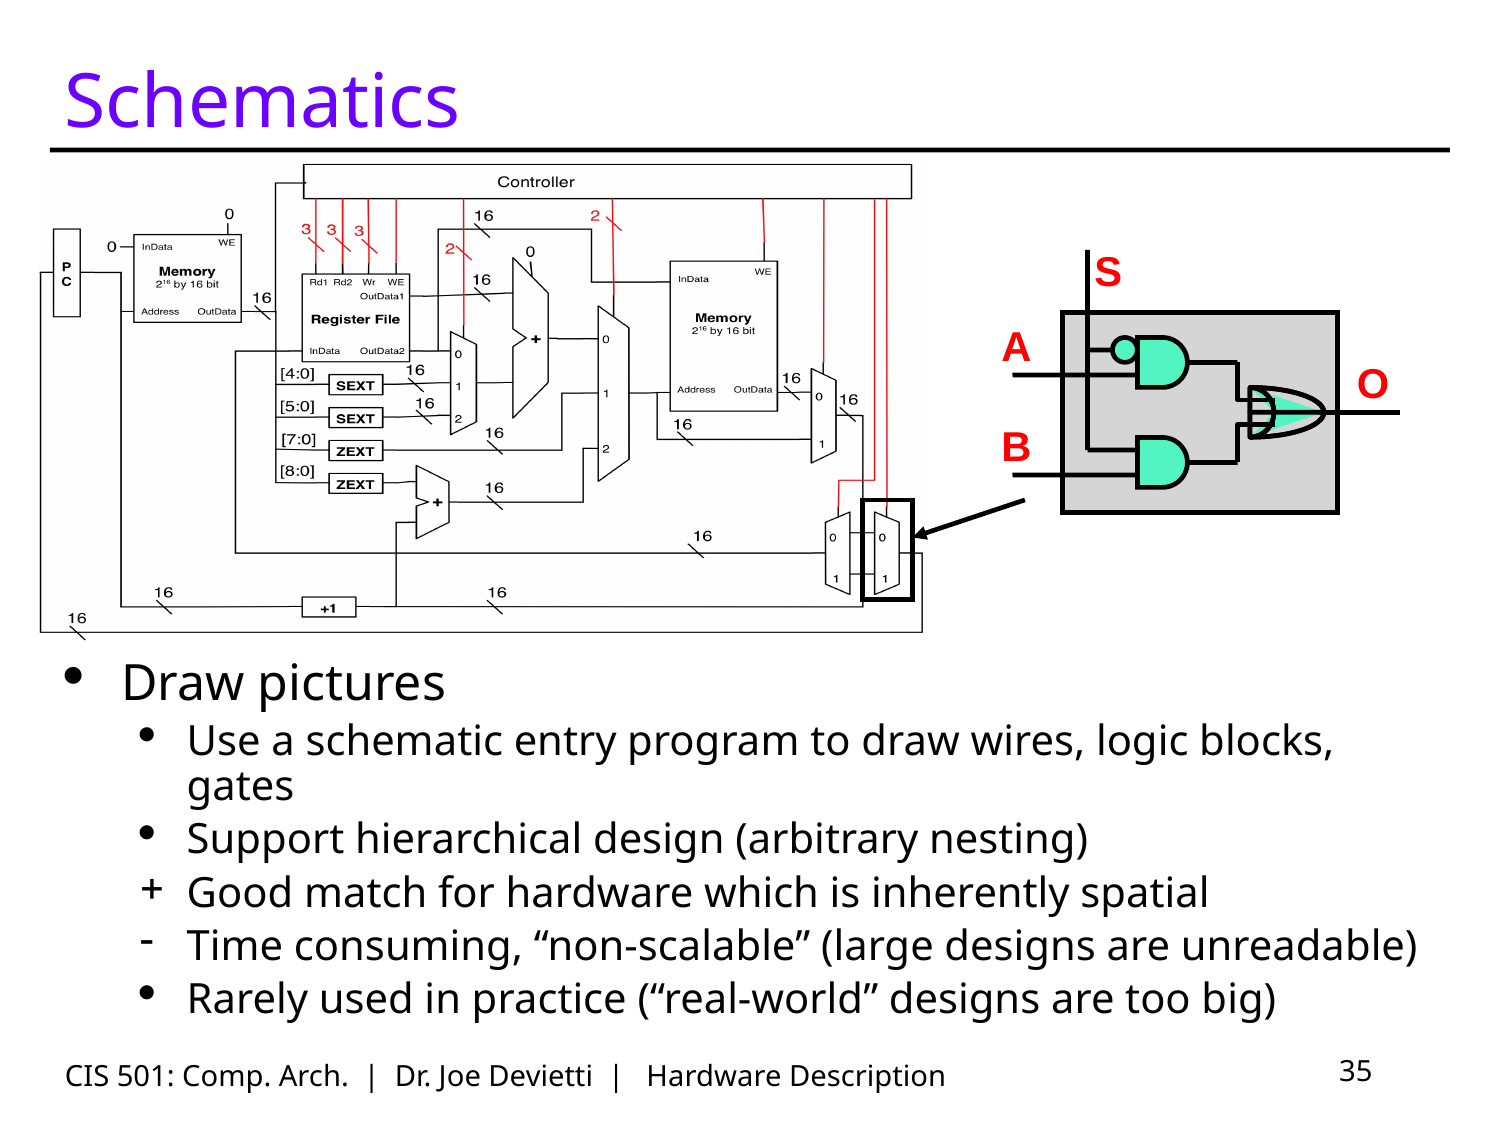

Schematics
S
A
O
B
Draw pictures
Use a schematic entry program to draw wires, logic blocks, gates
Support hierarchical design (arbitrary nesting)
Good match for hardware which is inherently spatial
Time consuming, “non-scalable” (large designs are unreadable)
Rarely used in practice (“real-world” designs are too big)
CIS 501: Comp. Arch. | Dr. Joe Devietti | Hardware Description